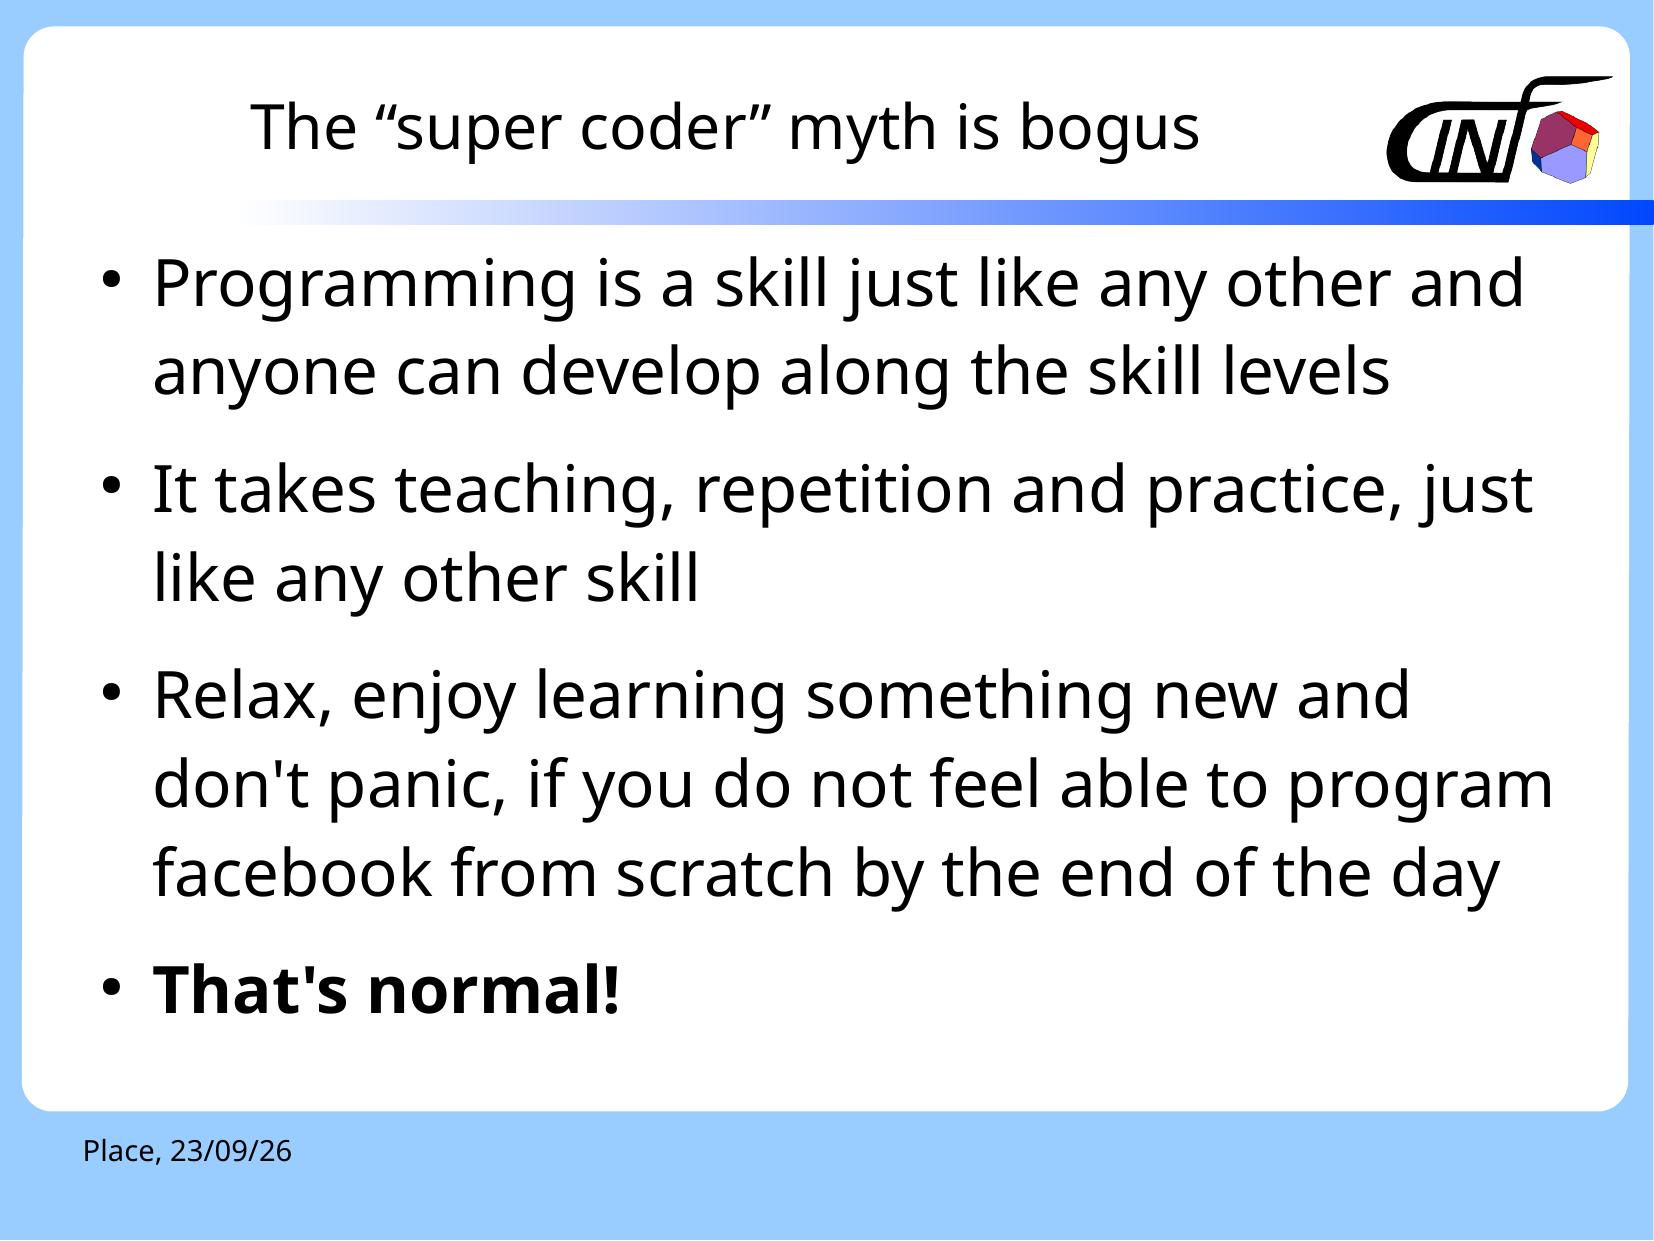

# The “super coder” myth is bogus
Programming is a skill just like any other and anyone can develop along the skill levels
It takes teaching, repetition and practice, just like any other skill
Relax, enjoy learning something new and don't panic, if you do not feel able to program facebook from scratch by the end of the day
That's normal!